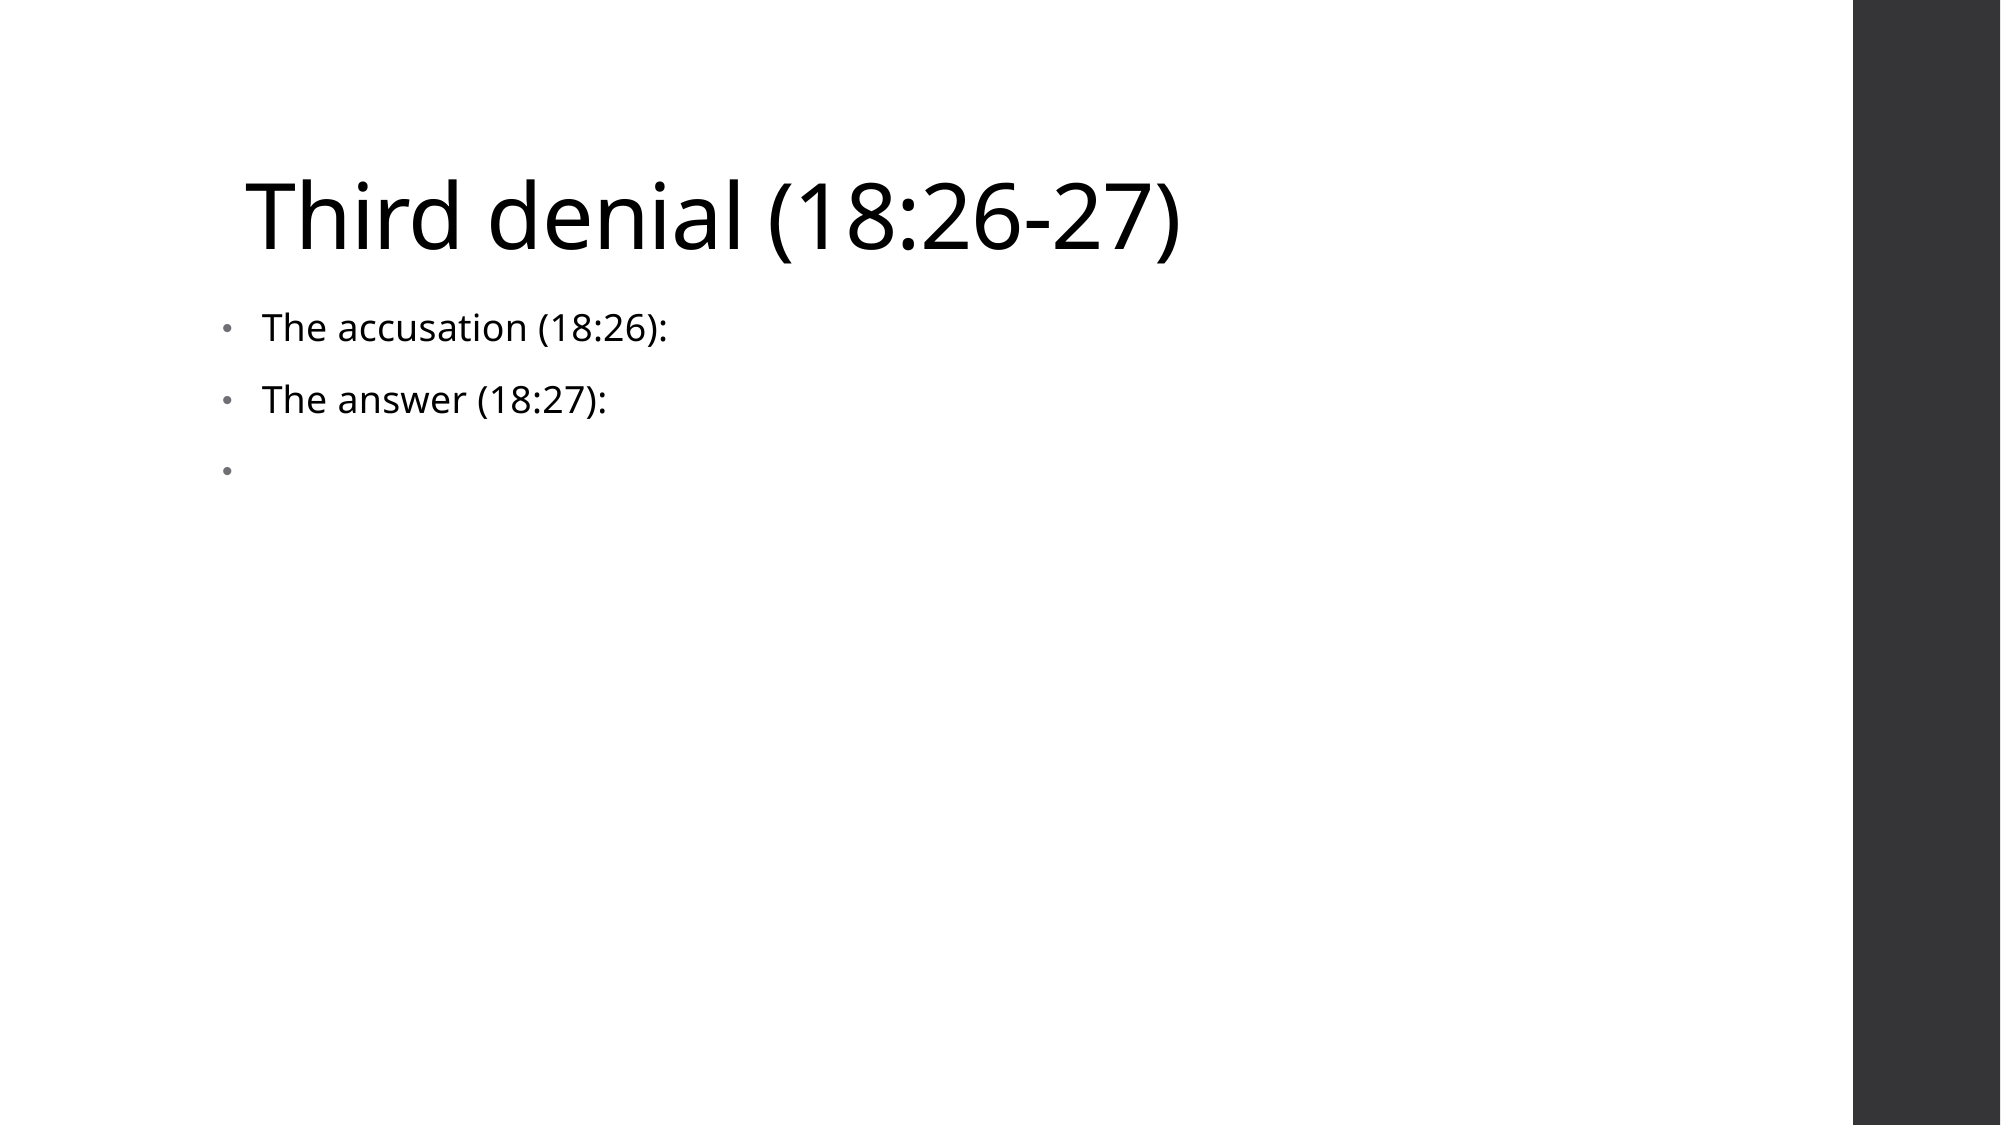

# Third denial (18:26-27)
 The accusation (18:26):
 The answer (18:27):